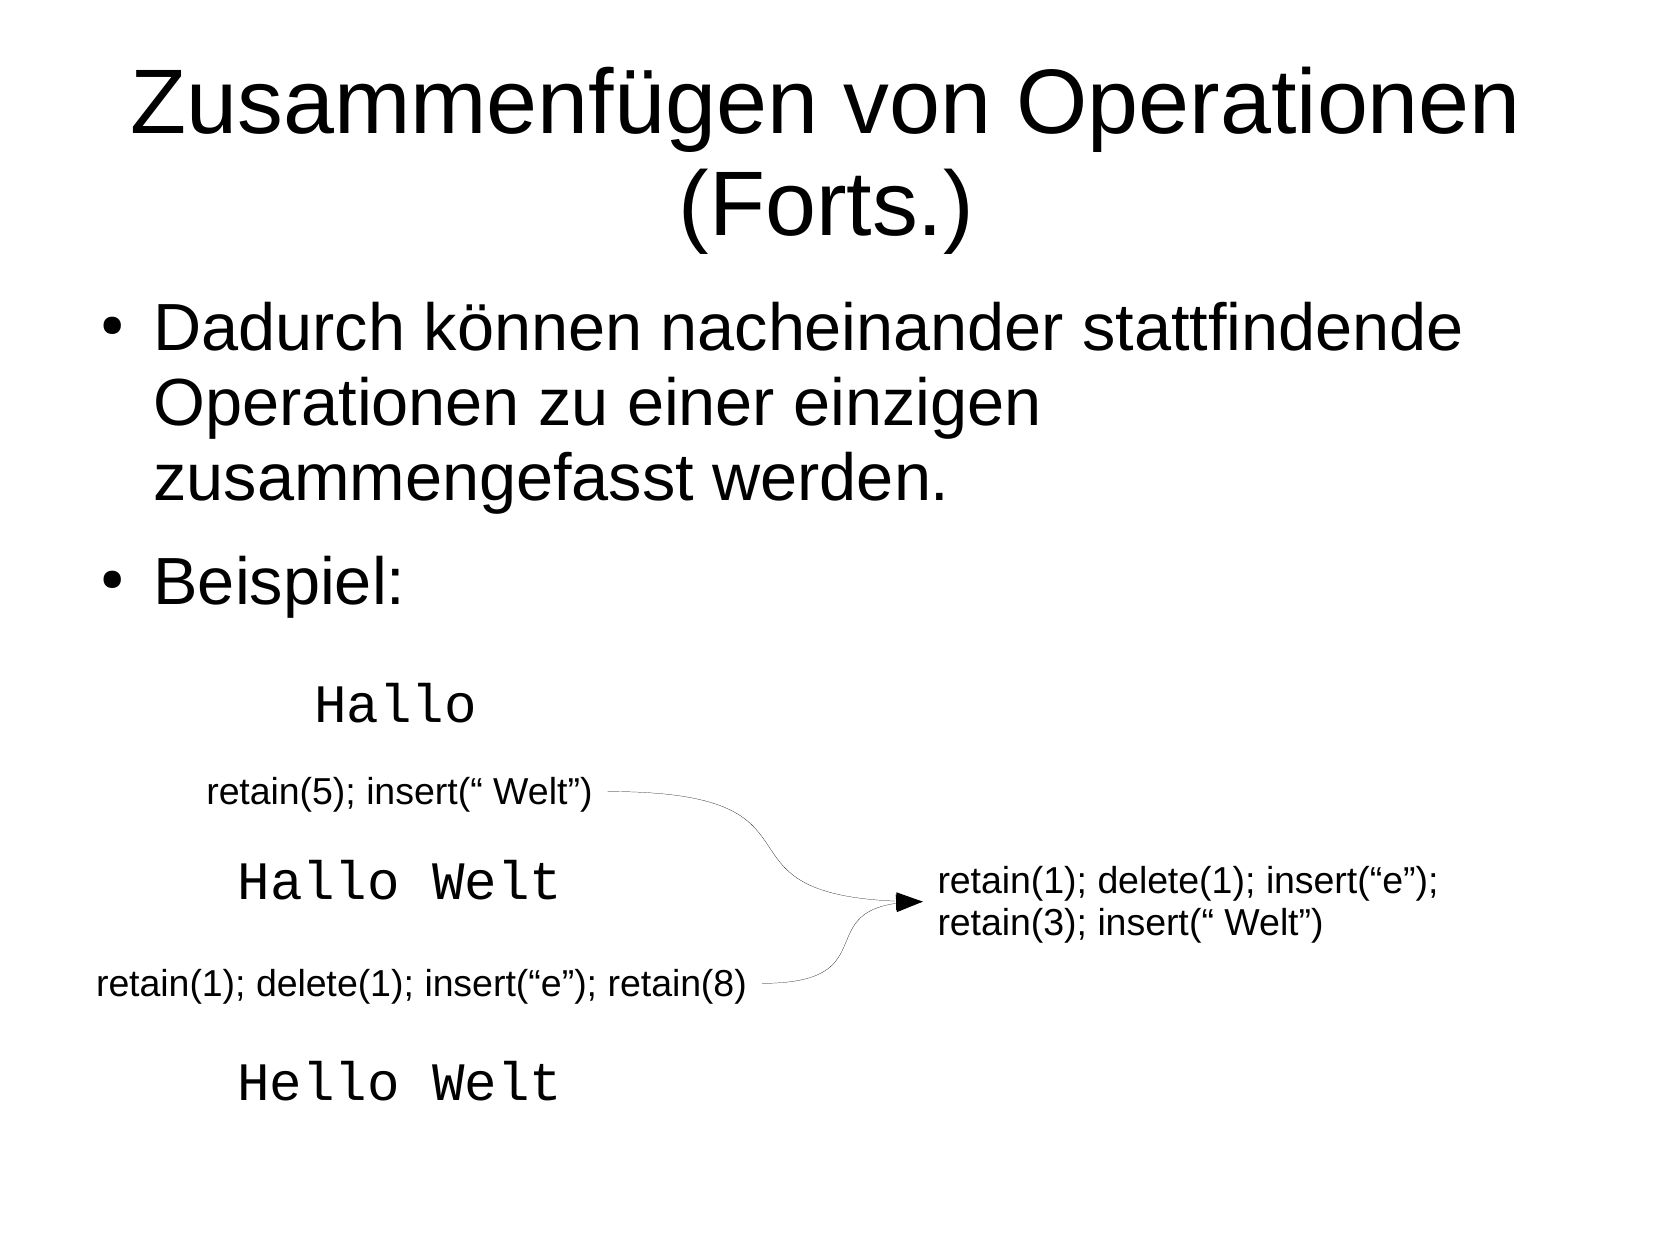

# Zusammenfügen von Operationen (Forts.)
Dadurch können nacheinander stattfindende Operationen zu einer einzigen zusammengefasst werden.
Beispiel:
Hallo
retain(5); insert(“ Welt”)
Hallo Welt
retain(1); delete(1); insert(“e”);
retain(3); insert(“ Welt”)
retain(1); delete(1); insert(“e”); retain(8)
Hello Welt